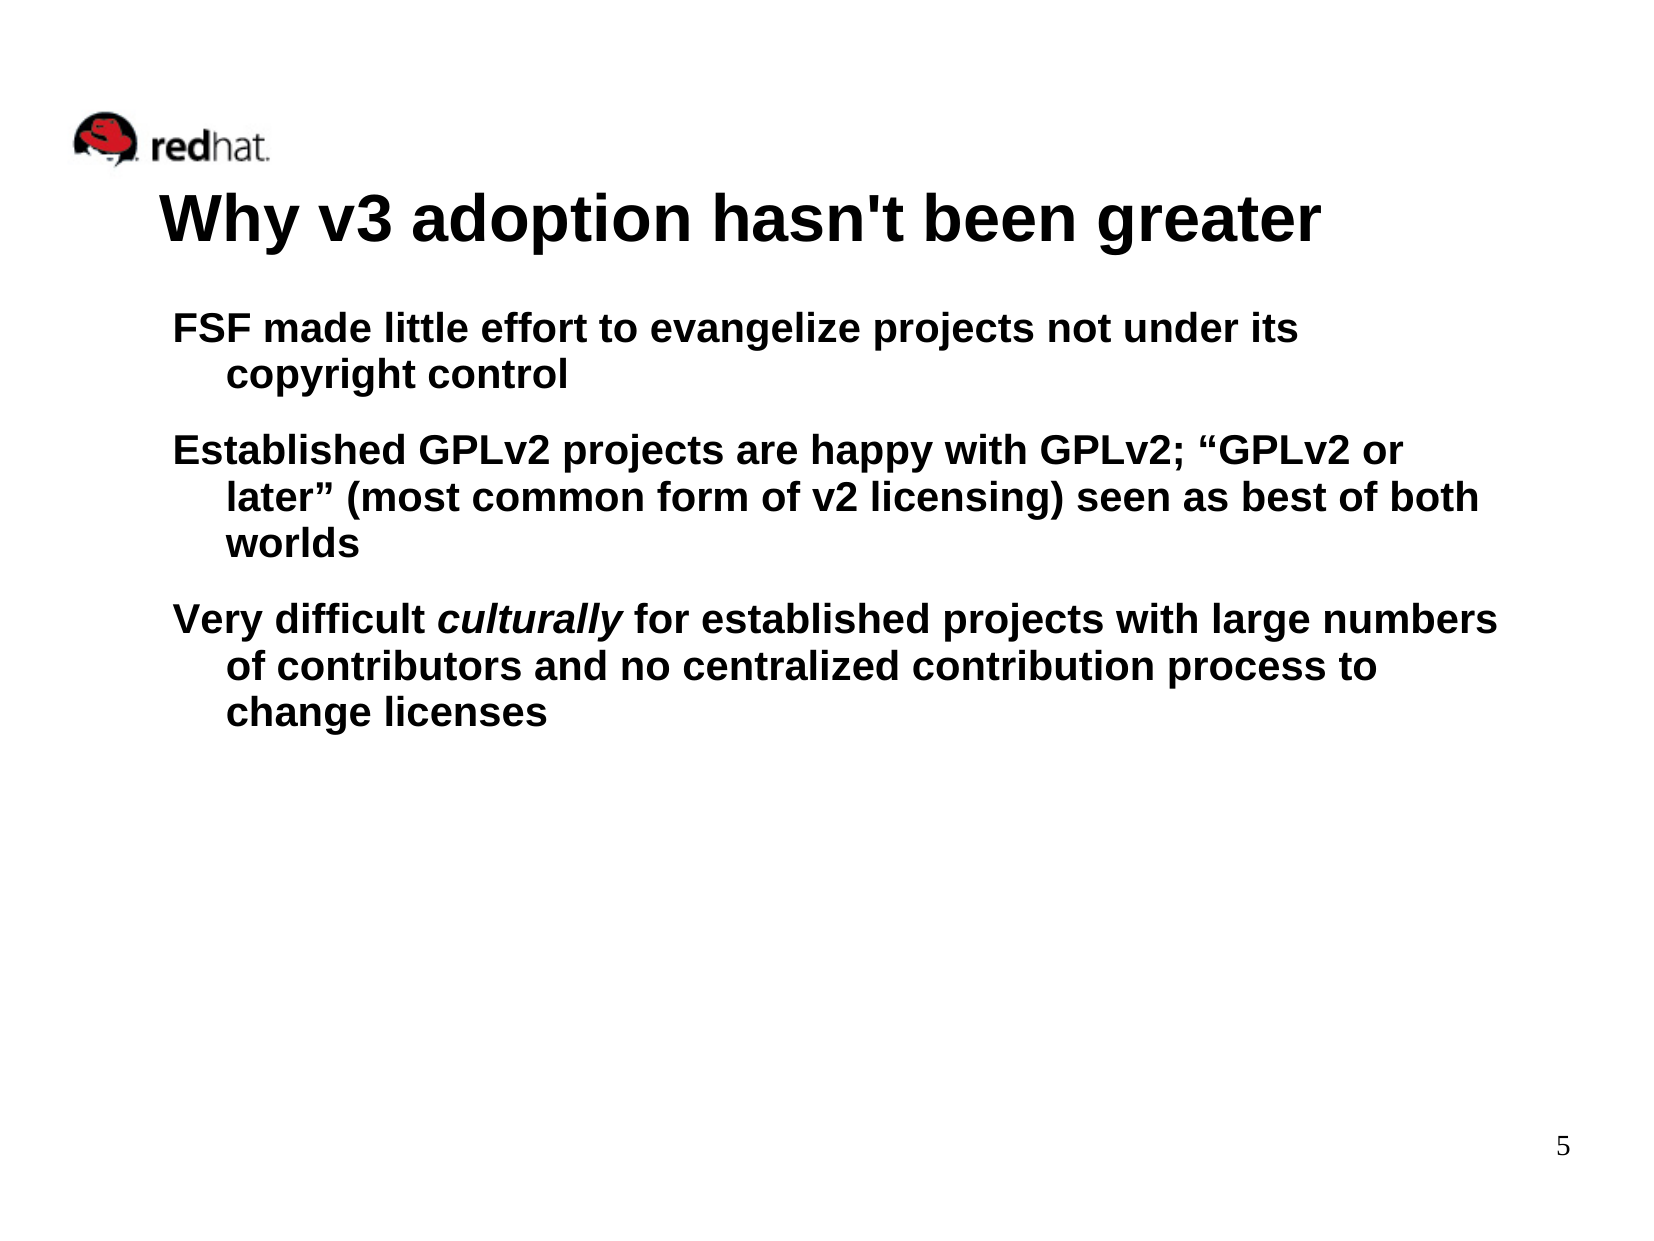

# Why v3 adoption hasn't been greater
FSF made little effort to evangelize projects not under its copyright control
Established GPLv2 projects are happy with GPLv2; “GPLv2 or later” (most common form of v2 licensing) seen as best of both worlds
Very difficult culturally for established projects with large numbers of contributors and no centralized contribution process to change licenses
5